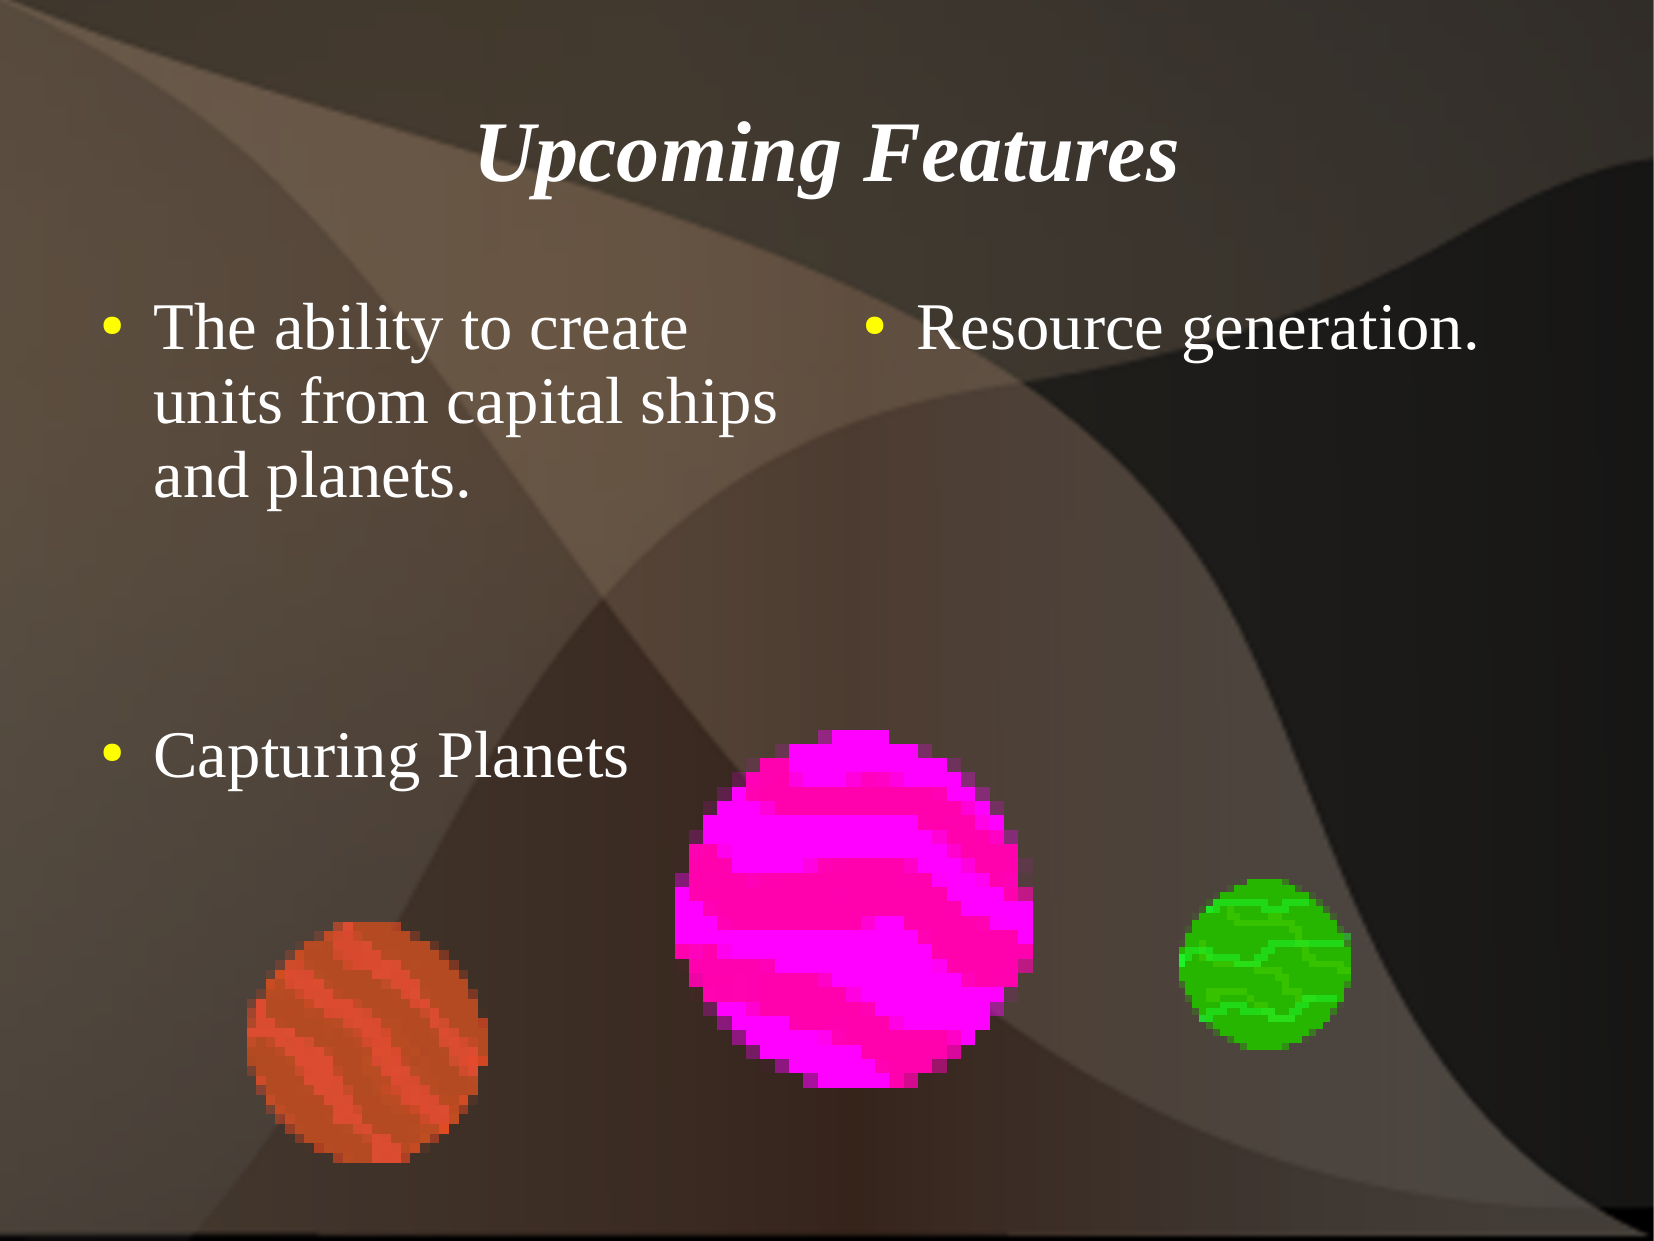

# Upcoming Features
The ability to create units from capital ships and planets.
Resource generation.
Capturing Planets